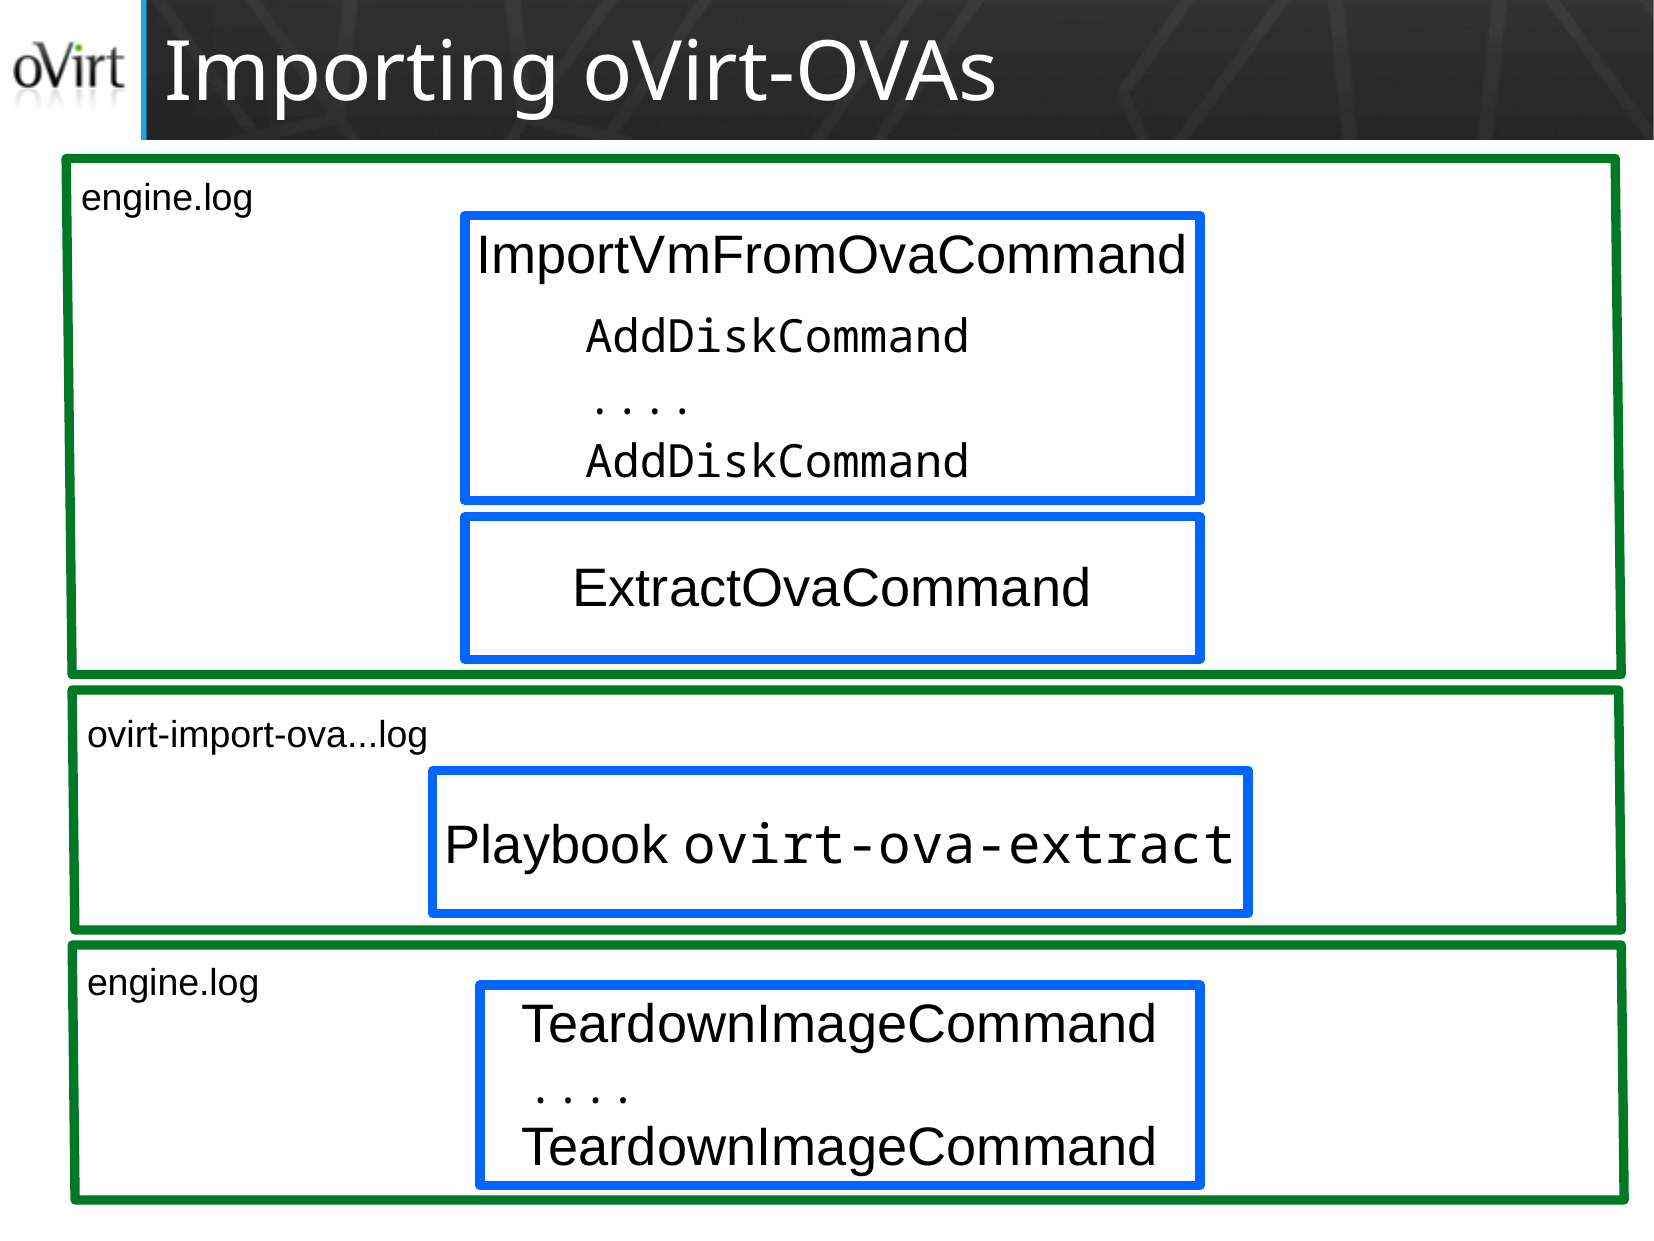

# Importing oVirt-OVAs
engine.log
ImportVmFromOvaCommand
 AddDiskCommand
 ....
 AddDiskCommand
ExtractOvaCommand
ovirt-import-ova...log
Playbook ovirt-ova-extract
engine.log
TeardownImageCommand
 ....
TeardownImageCommand